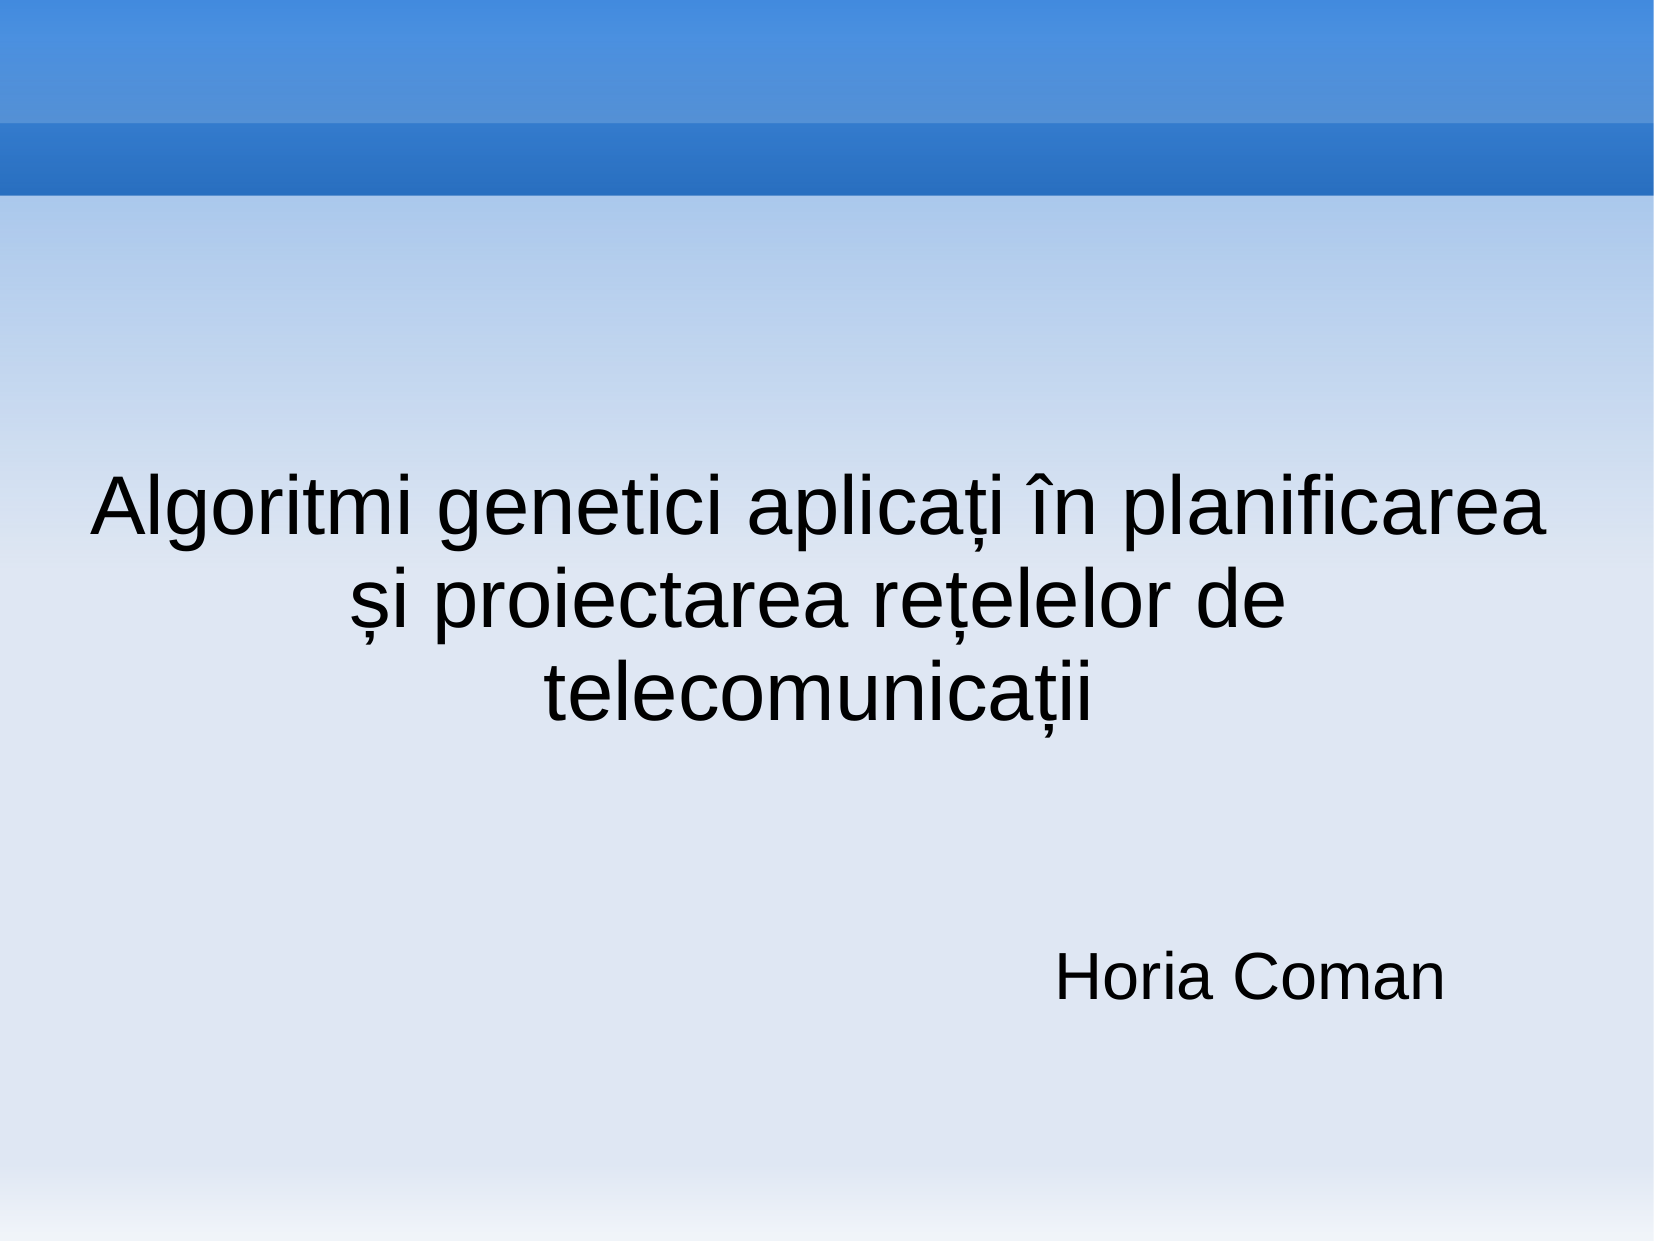

# Algoritmi genetici aplicați în planificarea și proiectarea rețelelor de telecomunicații
Horia Coman